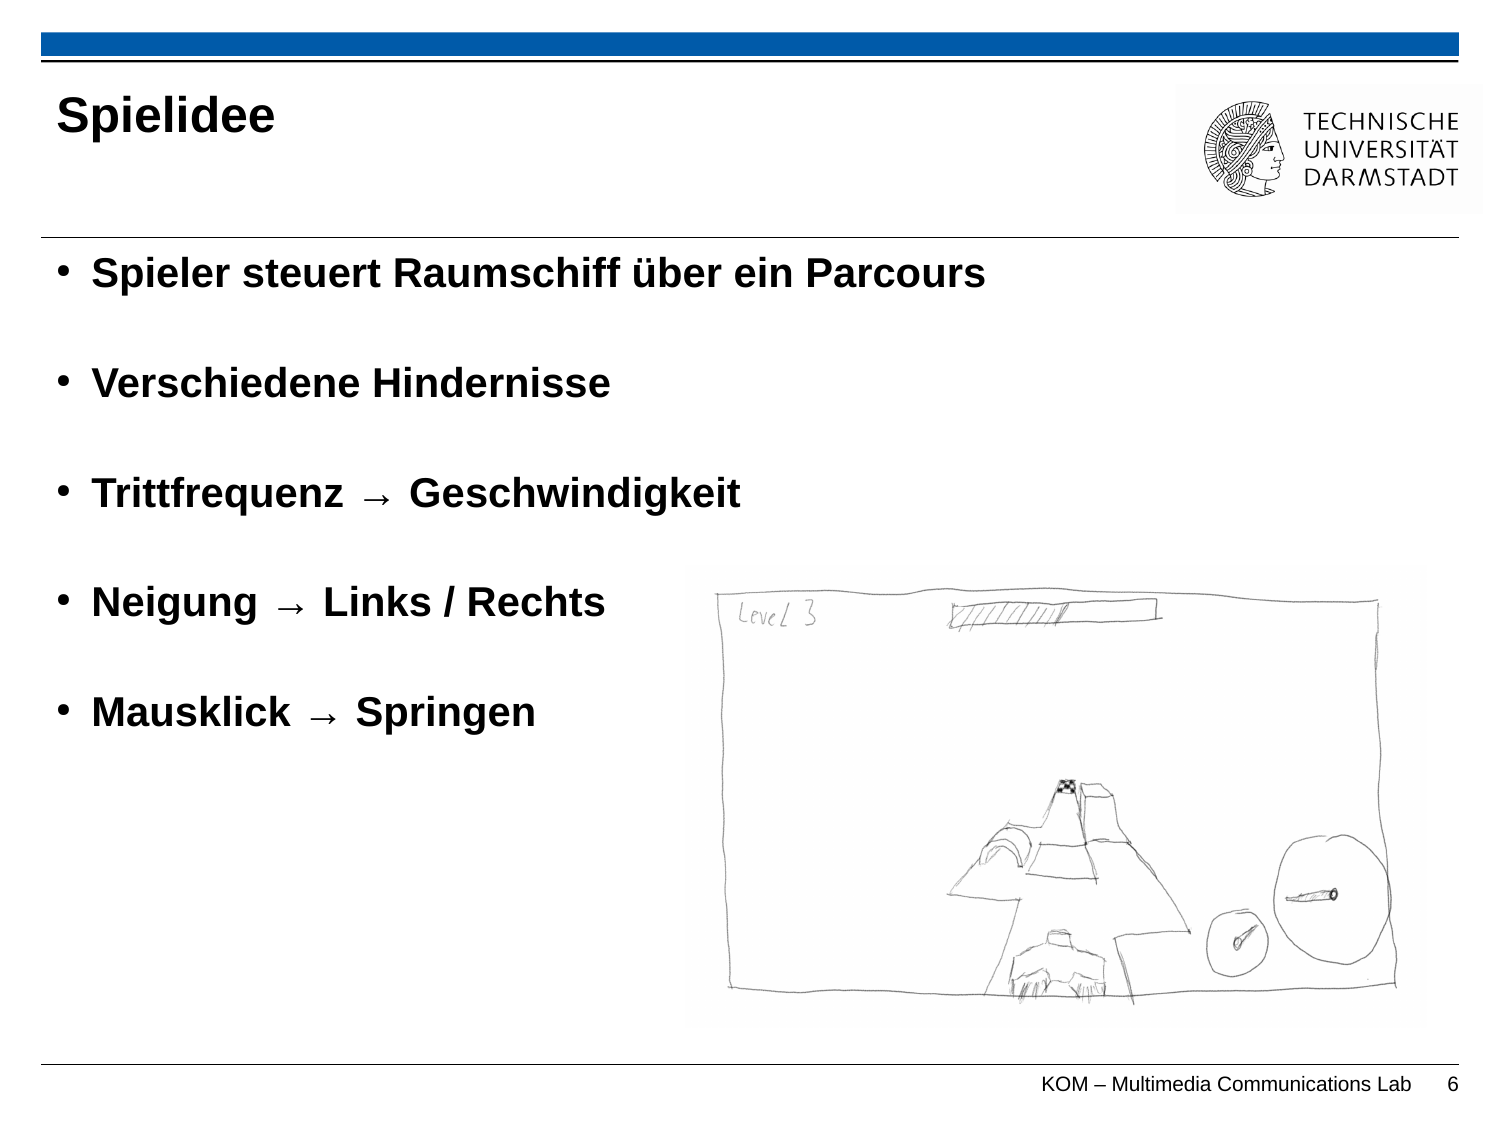

Spielidee
# Spieler steuert Raumschiff über ein Parcours
Verschiedene Hindernisse
Trittfrequenz → Geschwindigkeit
Neigung → Links / Rechts
Mausklick → Springen